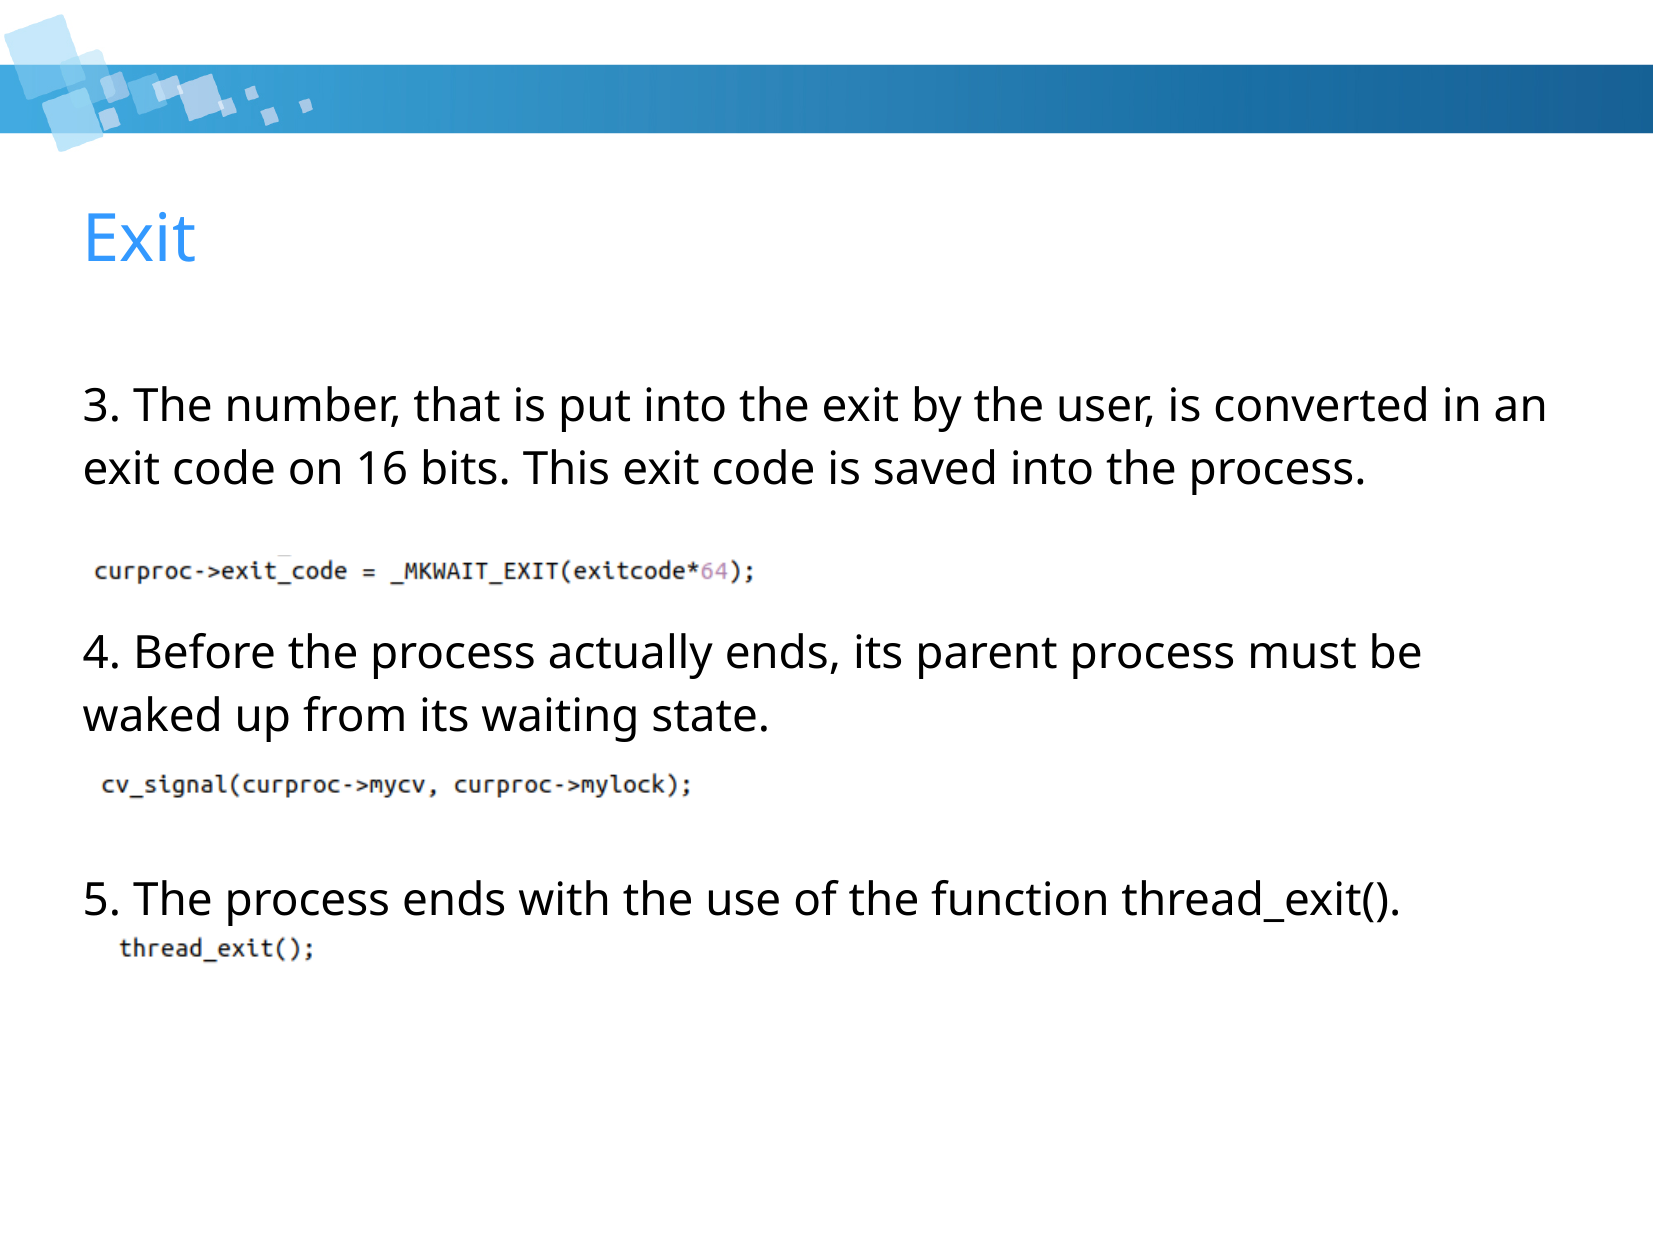

# Exit
3. The number, that is put into the exit by the user, is converted in an exit code on 16 bits. This exit code is saved into the process.
4. Before the process actually ends, its parent process must be waked up from its waiting state.
5. The process ends with the use of the function thread_exit().